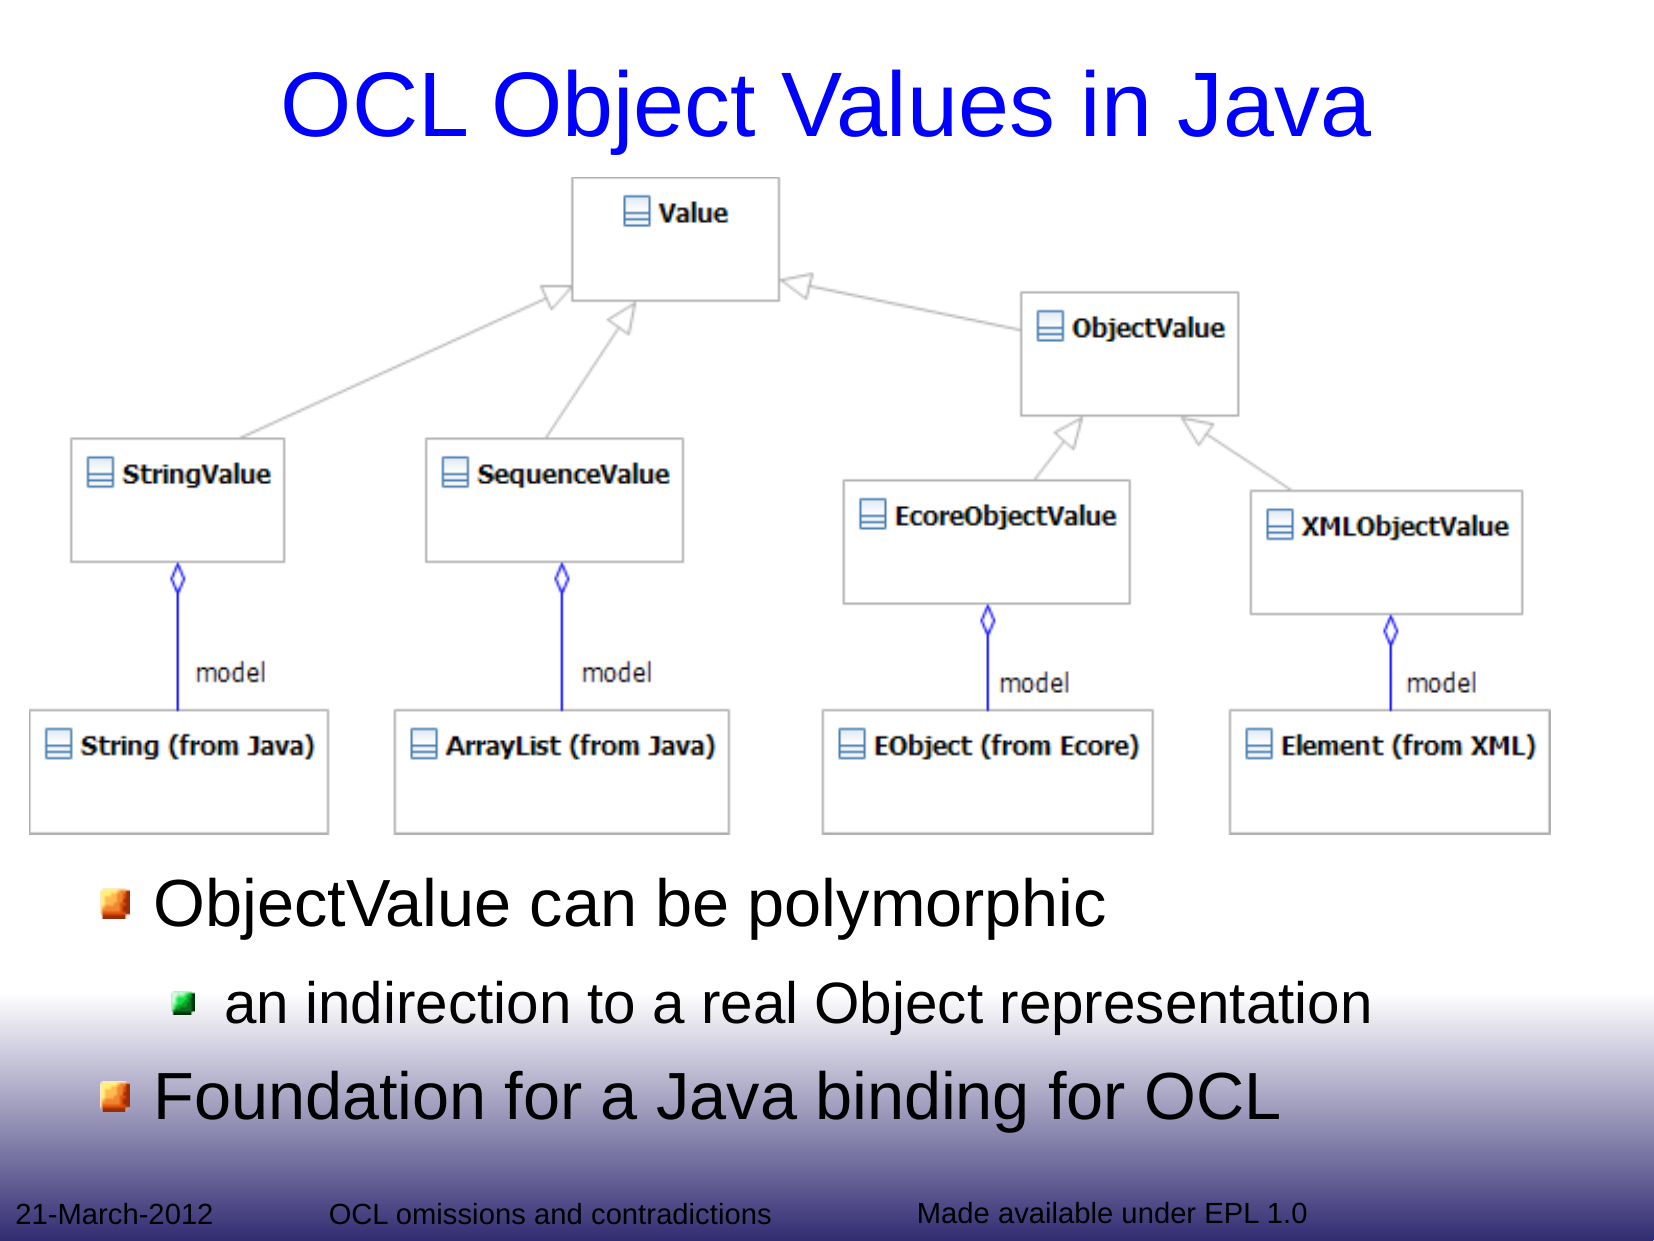

# OCL Object Values in Java
ObjectValue can be polymorphic
an indirection to a real Object representation
Foundation for a Java binding for OCL
21-March-2012
OCL omissions and contradictions